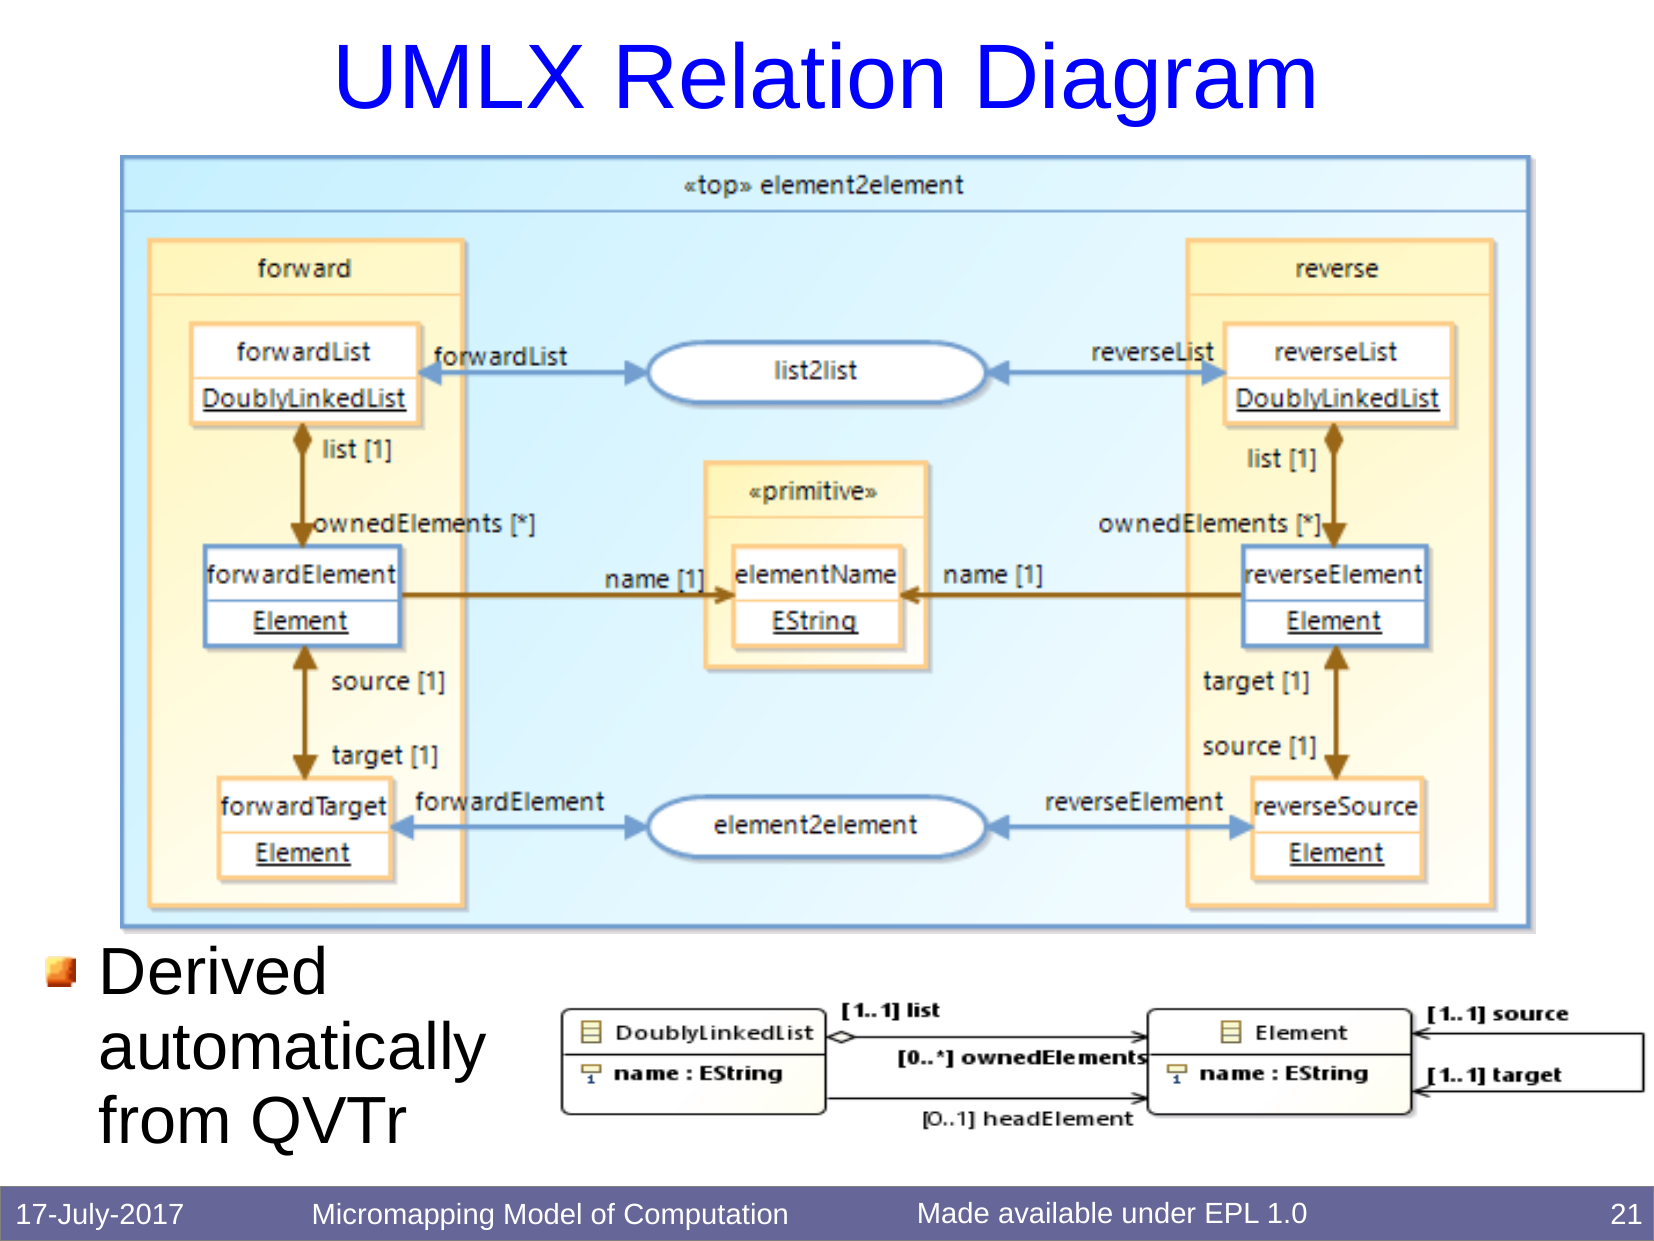

# UMLX Relation Diagram
Derived
automatically
from QVTr
17-July-2017
Micromapping Model of Computation
21